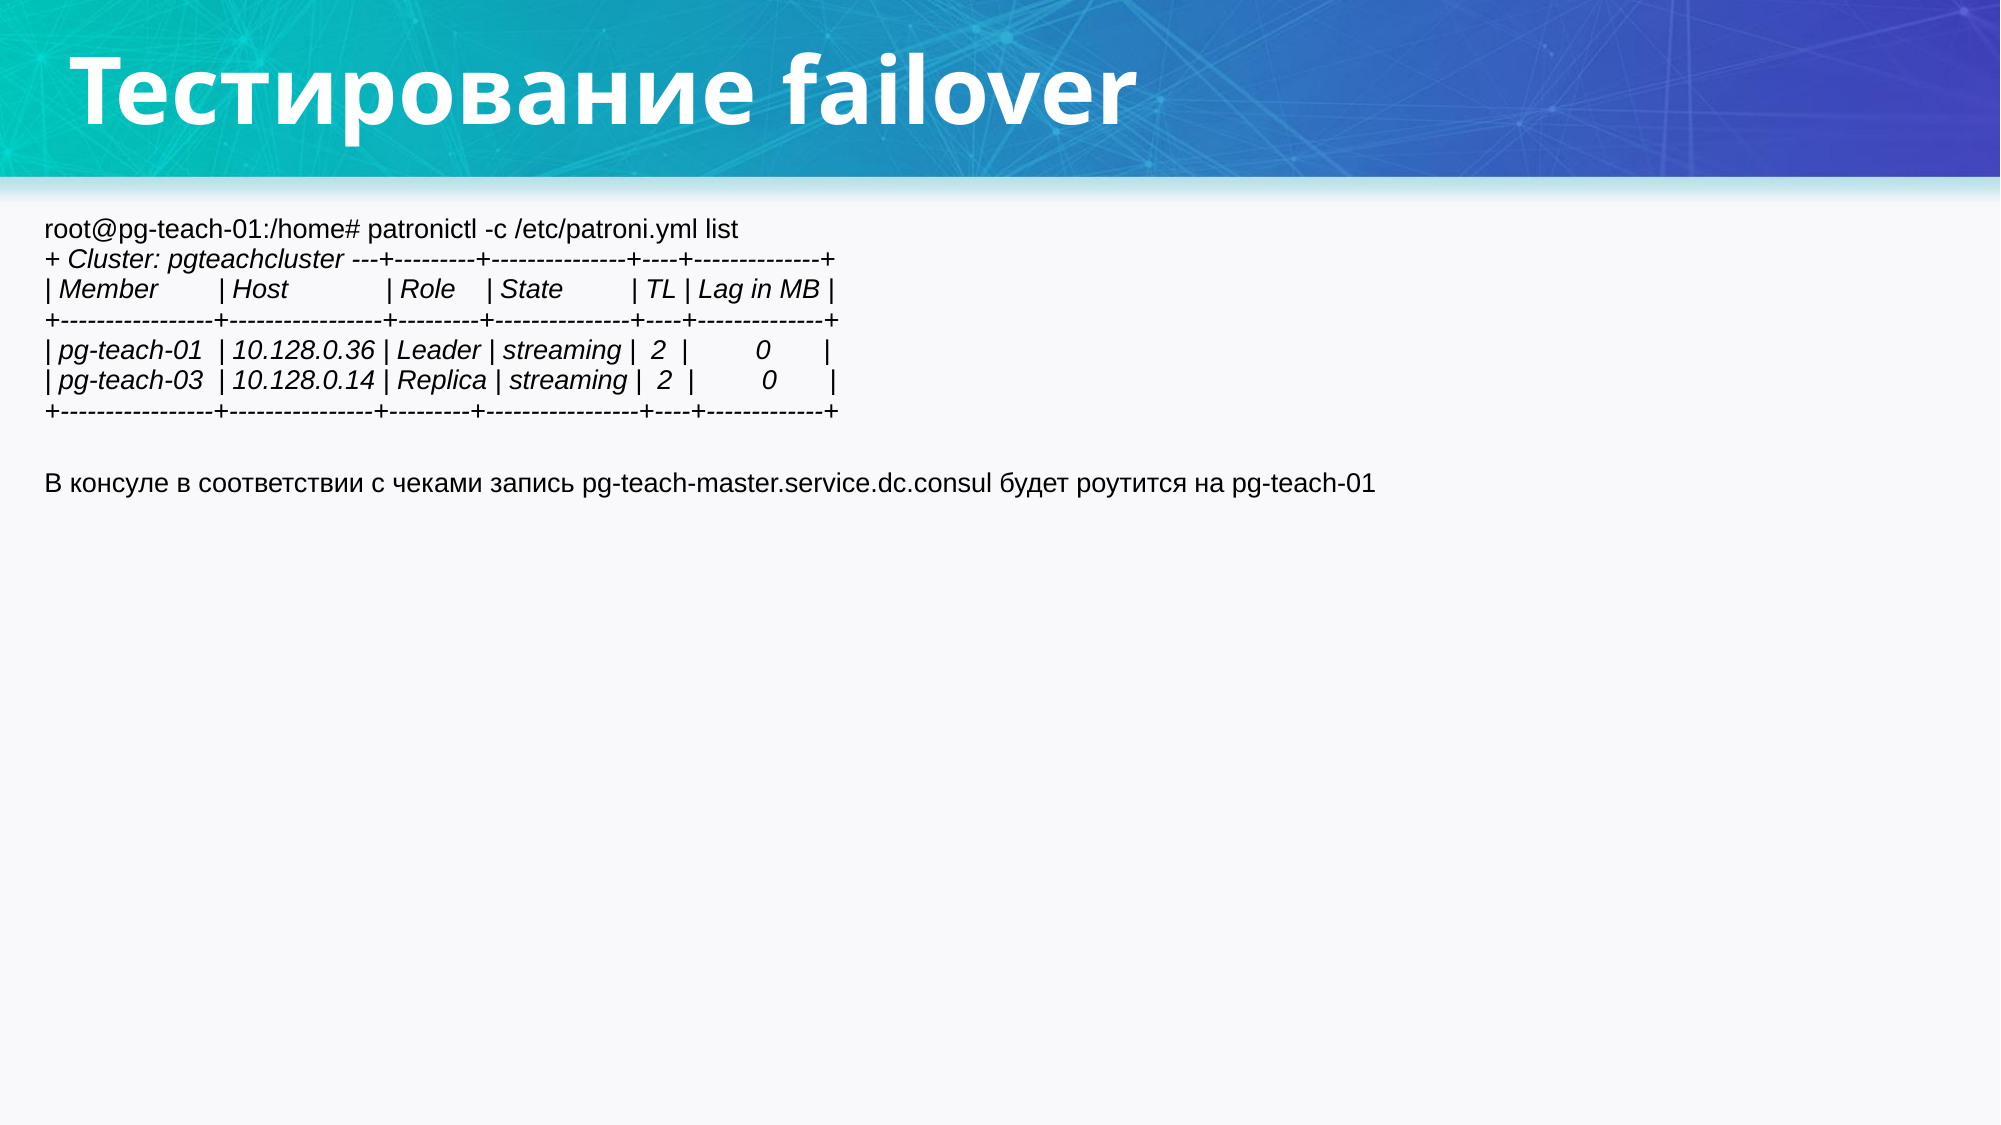

Тестирование failover
root@pg-teach-01:/home# patronictl -c /etc/patroni.yml list
+ Cluster: pgteachcluster ---+---------+---------------+----+--------------+
| Member | Host | Role | State | TL | Lag in MB |
+-----------------+-----------------+---------+---------------+----+--------------+
| pg-teach-01 | 10.128.0.36 | Leader | streaming | 2 | 0 |
| pg-teach-03 | 10.128.0.14 | Replica | streaming | 2 | 0 |
+-----------------+----------------+---------+-----------------+----+-------------+
В консуле в соответствии с чеками запись pg-teach-master.service.dc.consul будет роутится на pg-teach-01